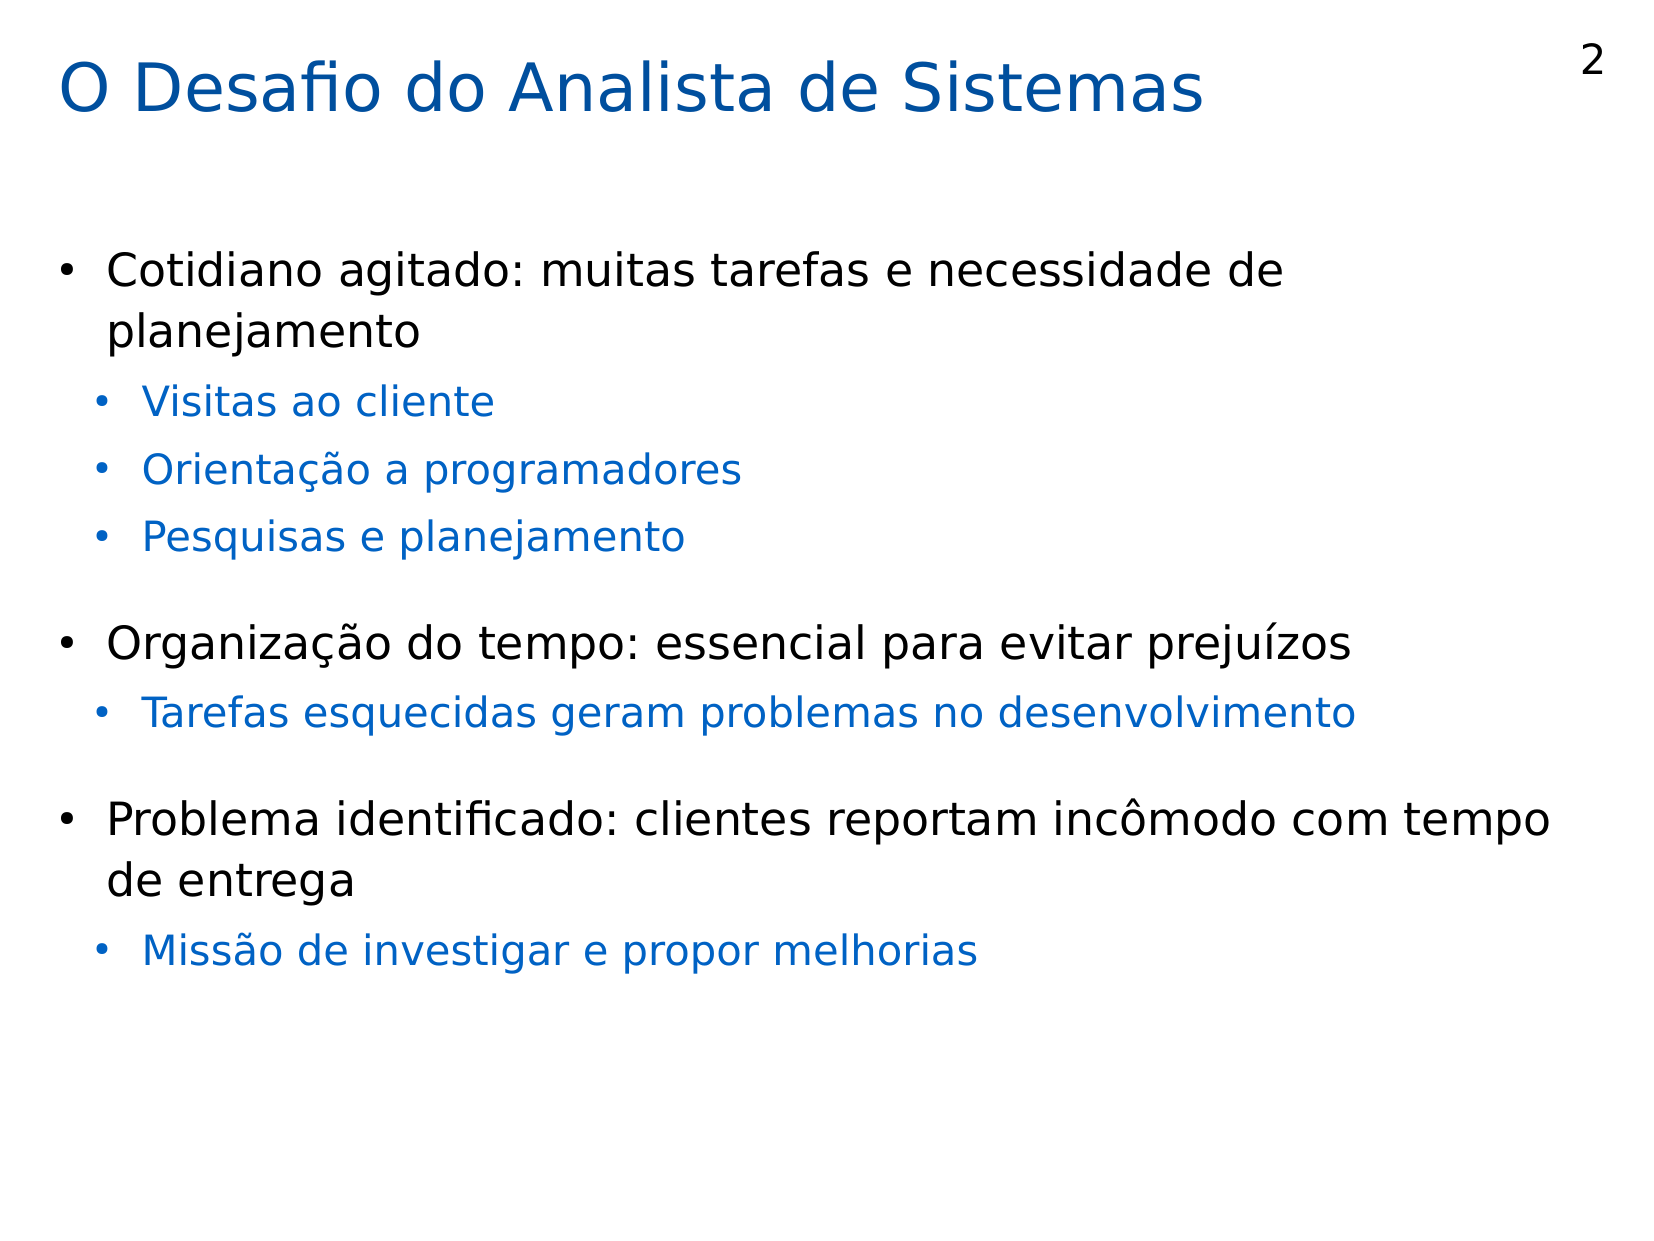

# O Desafio do Analista de Sistemas
2
Cotidiano agitado: muitas tarefas e necessidade de planejamento
Visitas ao cliente
Orientação a programadores
Pesquisas e planejamento
Organização do tempo: essencial para evitar prejuízos
Tarefas esquecidas geram problemas no desenvolvimento
Problema identificado: clientes reportam incômodo com tempo de entrega
Missão de investigar e propor melhorias